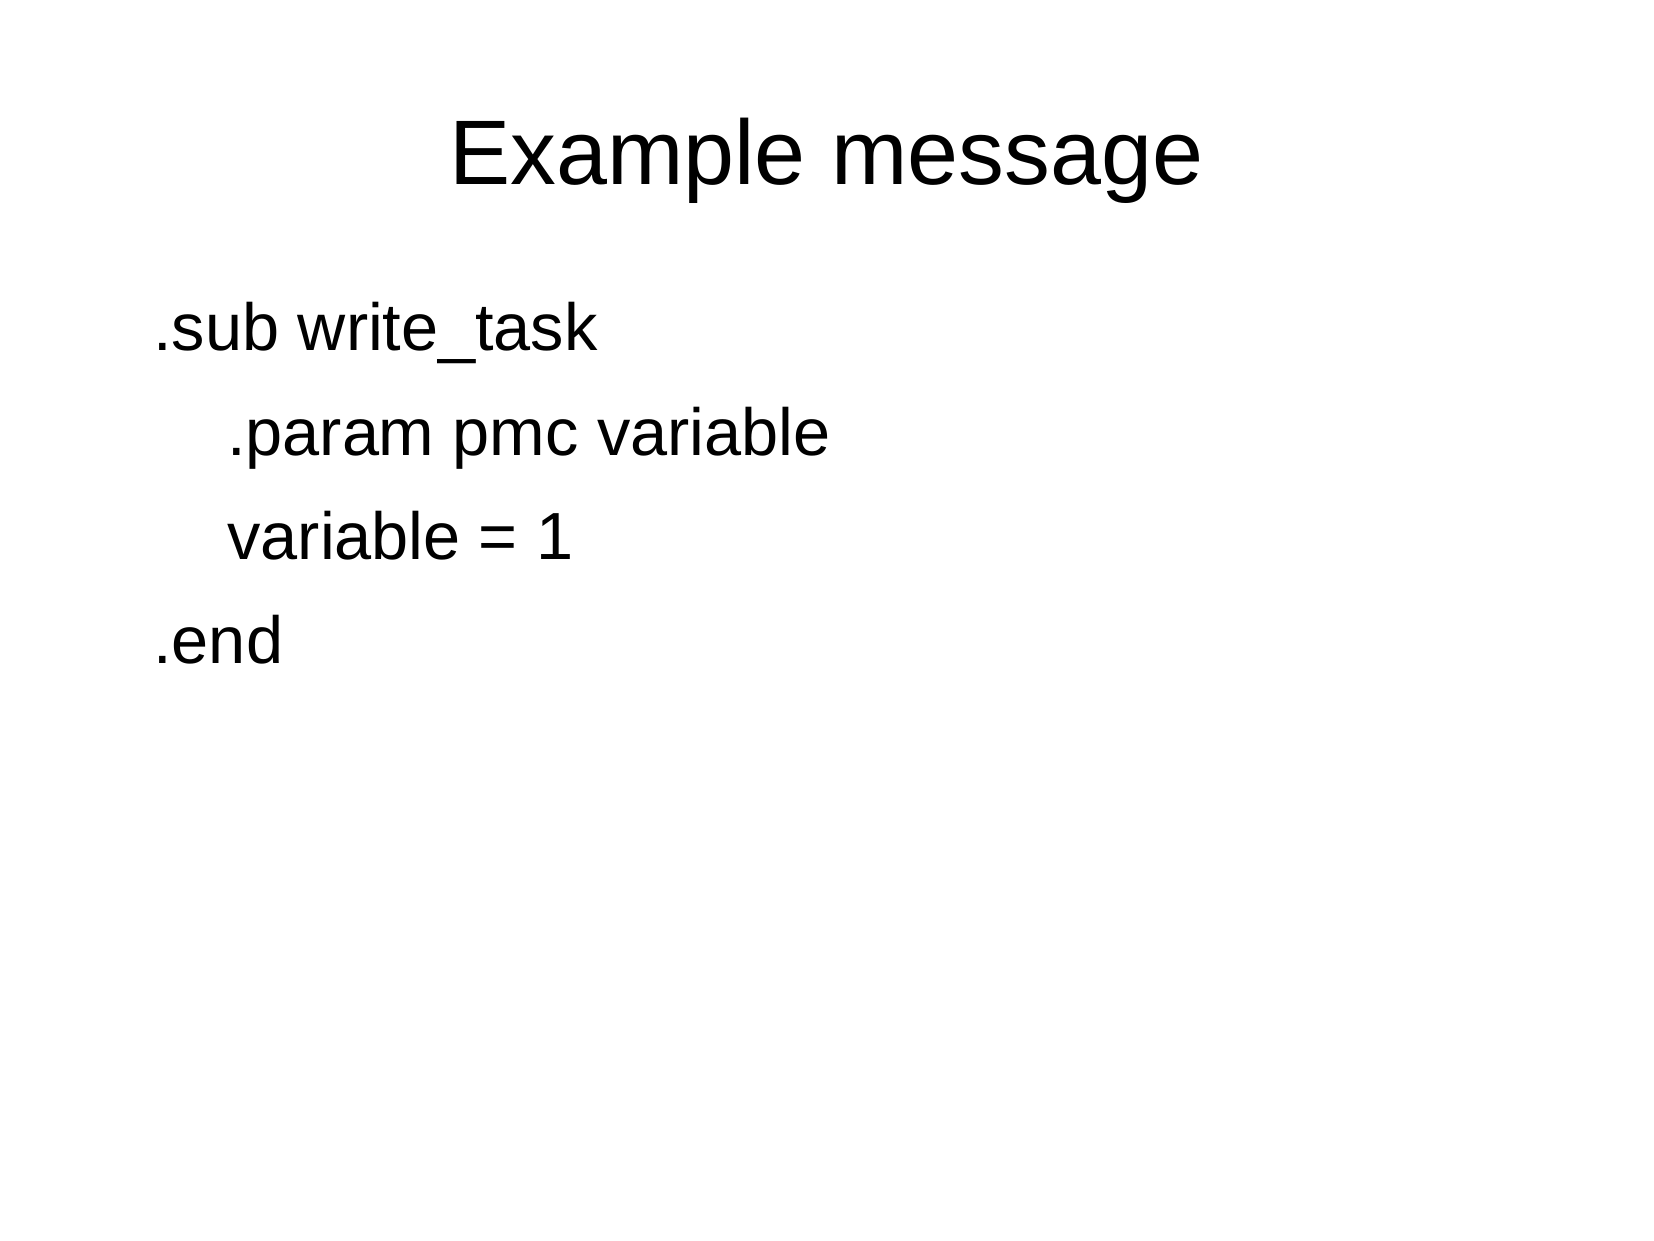

# Example message
.sub write_task
 .param pmc variable
 variable = 1
.end